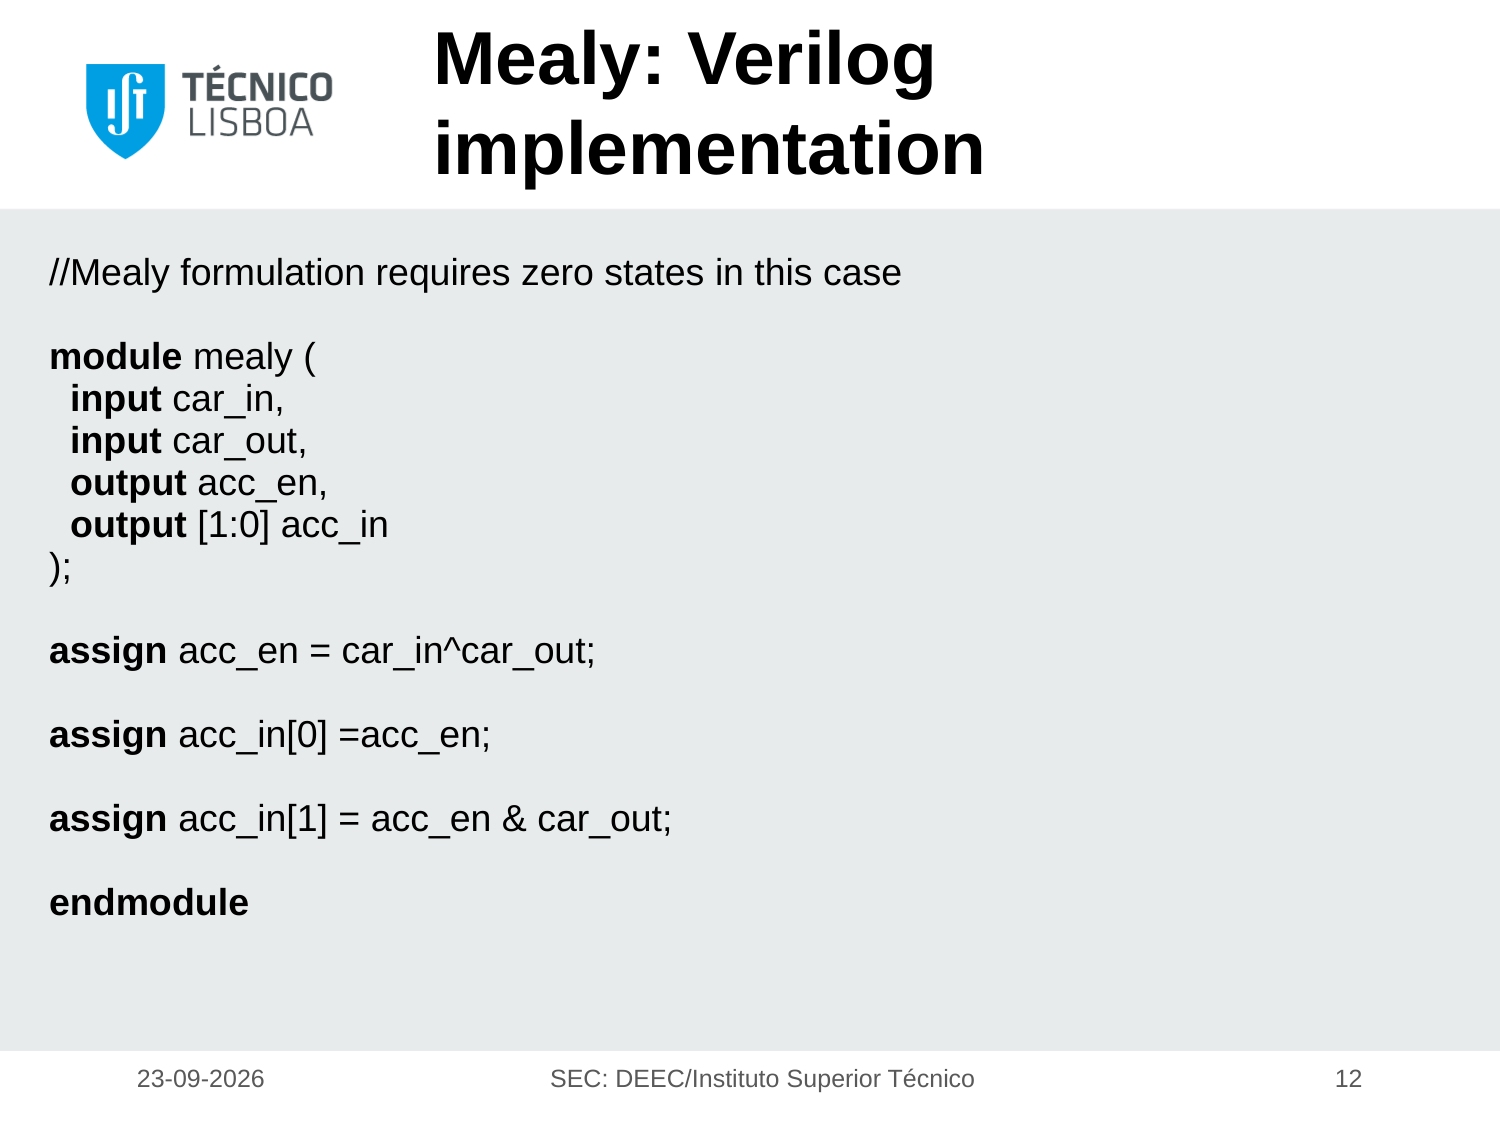

# Mealy: Verilog implementation
//Mealy formulation requires zero states in this case
module mealy (
 input car_in,
 input car_out,
 output acc_en,
 output [1:0] acc_in
);
assign acc_en = car_in^car_out;
assign acc_in[0] =acc_en;
assign acc_in[1] = acc_en & car_out;
endmodule
12